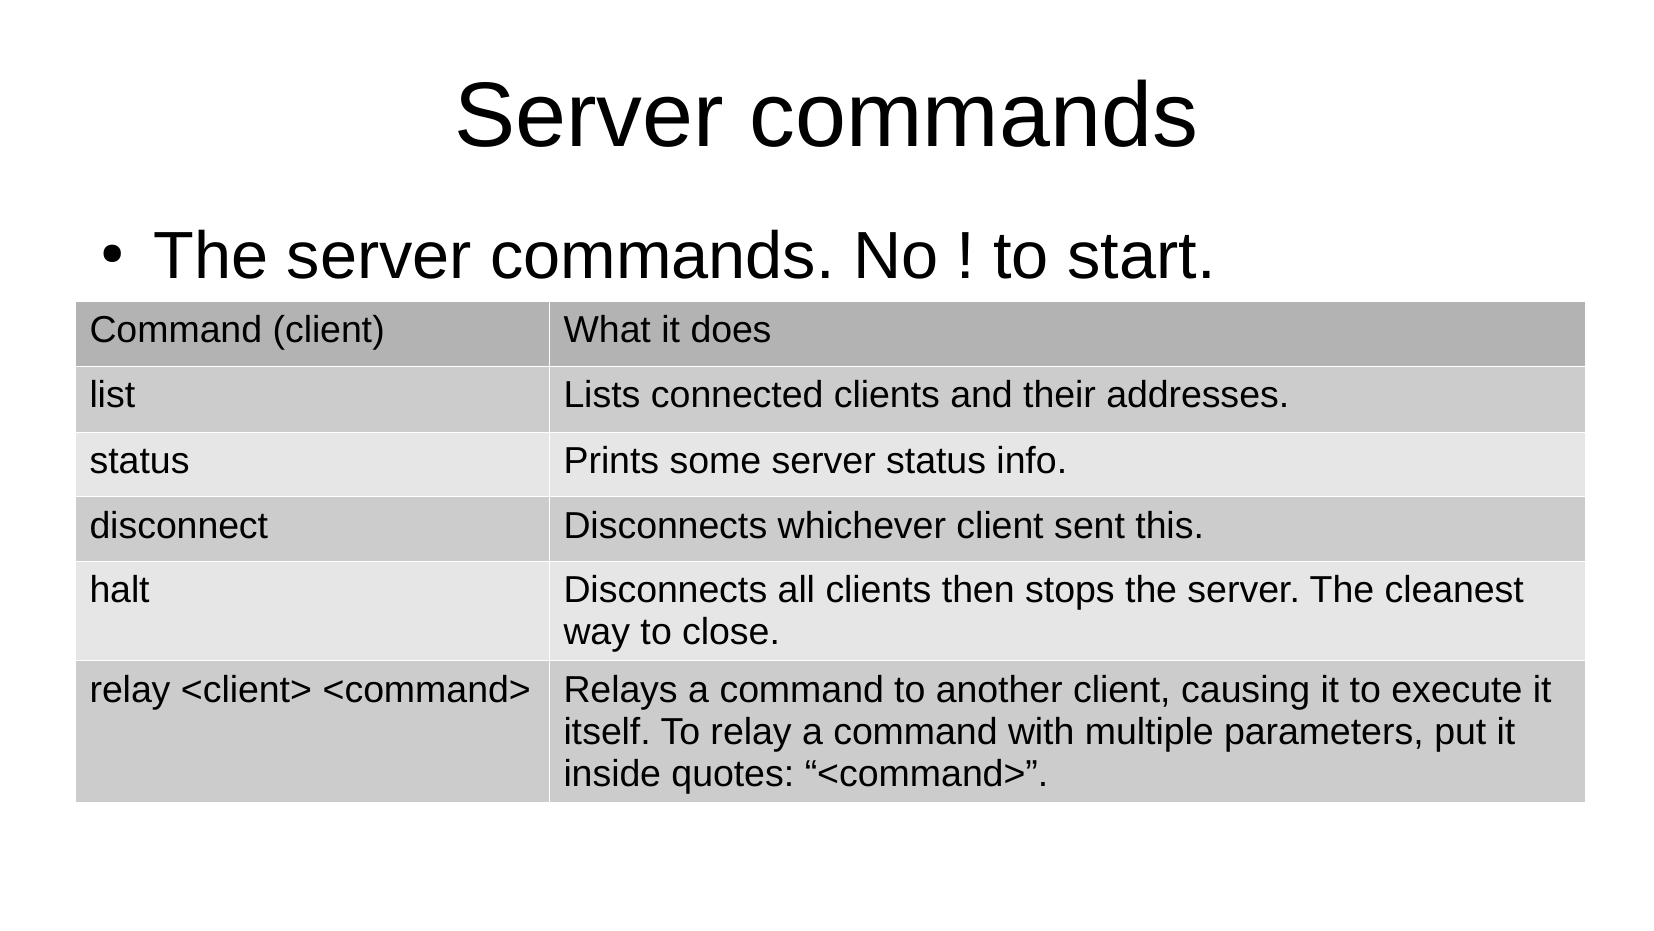

# Server commands
The server commands. No ! to start.
| Command (client) | What it does |
| --- | --- |
| list | Lists connected clients and their addresses. |
| status | Prints some server status info. |
| disconnect | Disconnects whichever client sent this. |
| halt | Disconnects all clients then stops the server. The cleanest way to close. |
| relay <client> <command> | Relays a command to another client, causing it to execute it itself. To relay a command with multiple parameters, put it inside quotes: “<command>”. |